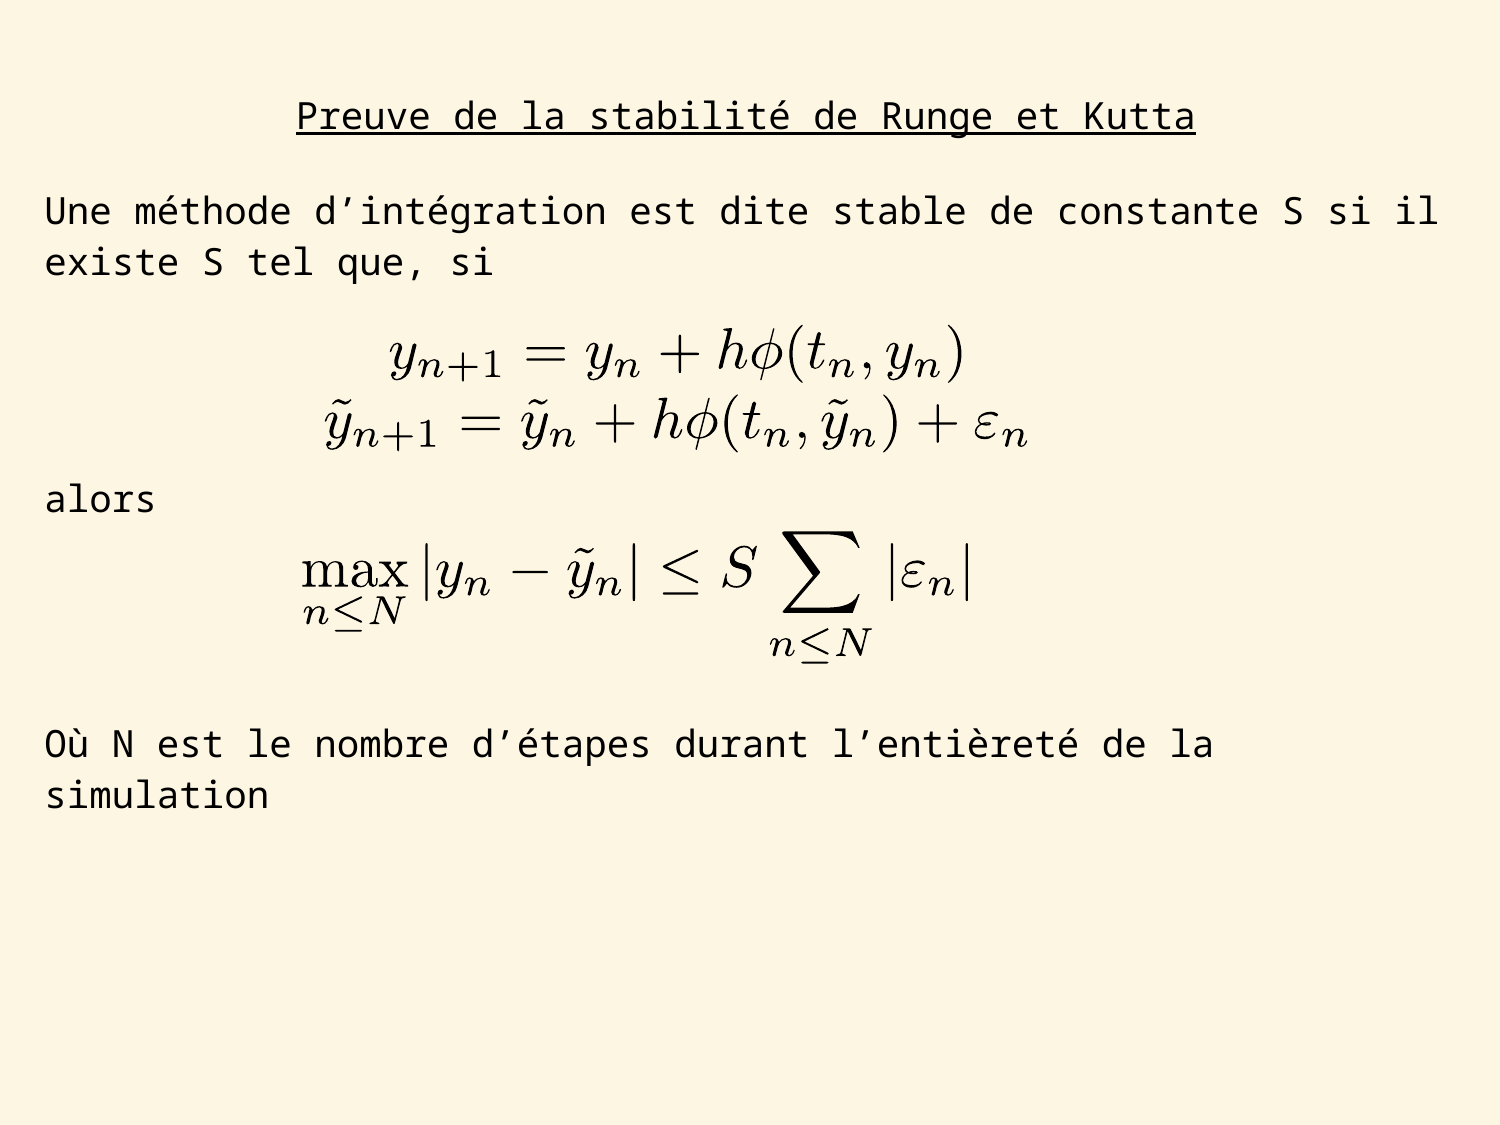

Preuve de la stabilité de Runge et Kutta
Une méthode d’intégration est dite stable de constante S si il existe S tel que, si
alors
Où N est le nombre d’étapes durant l’entièreté de la simulation